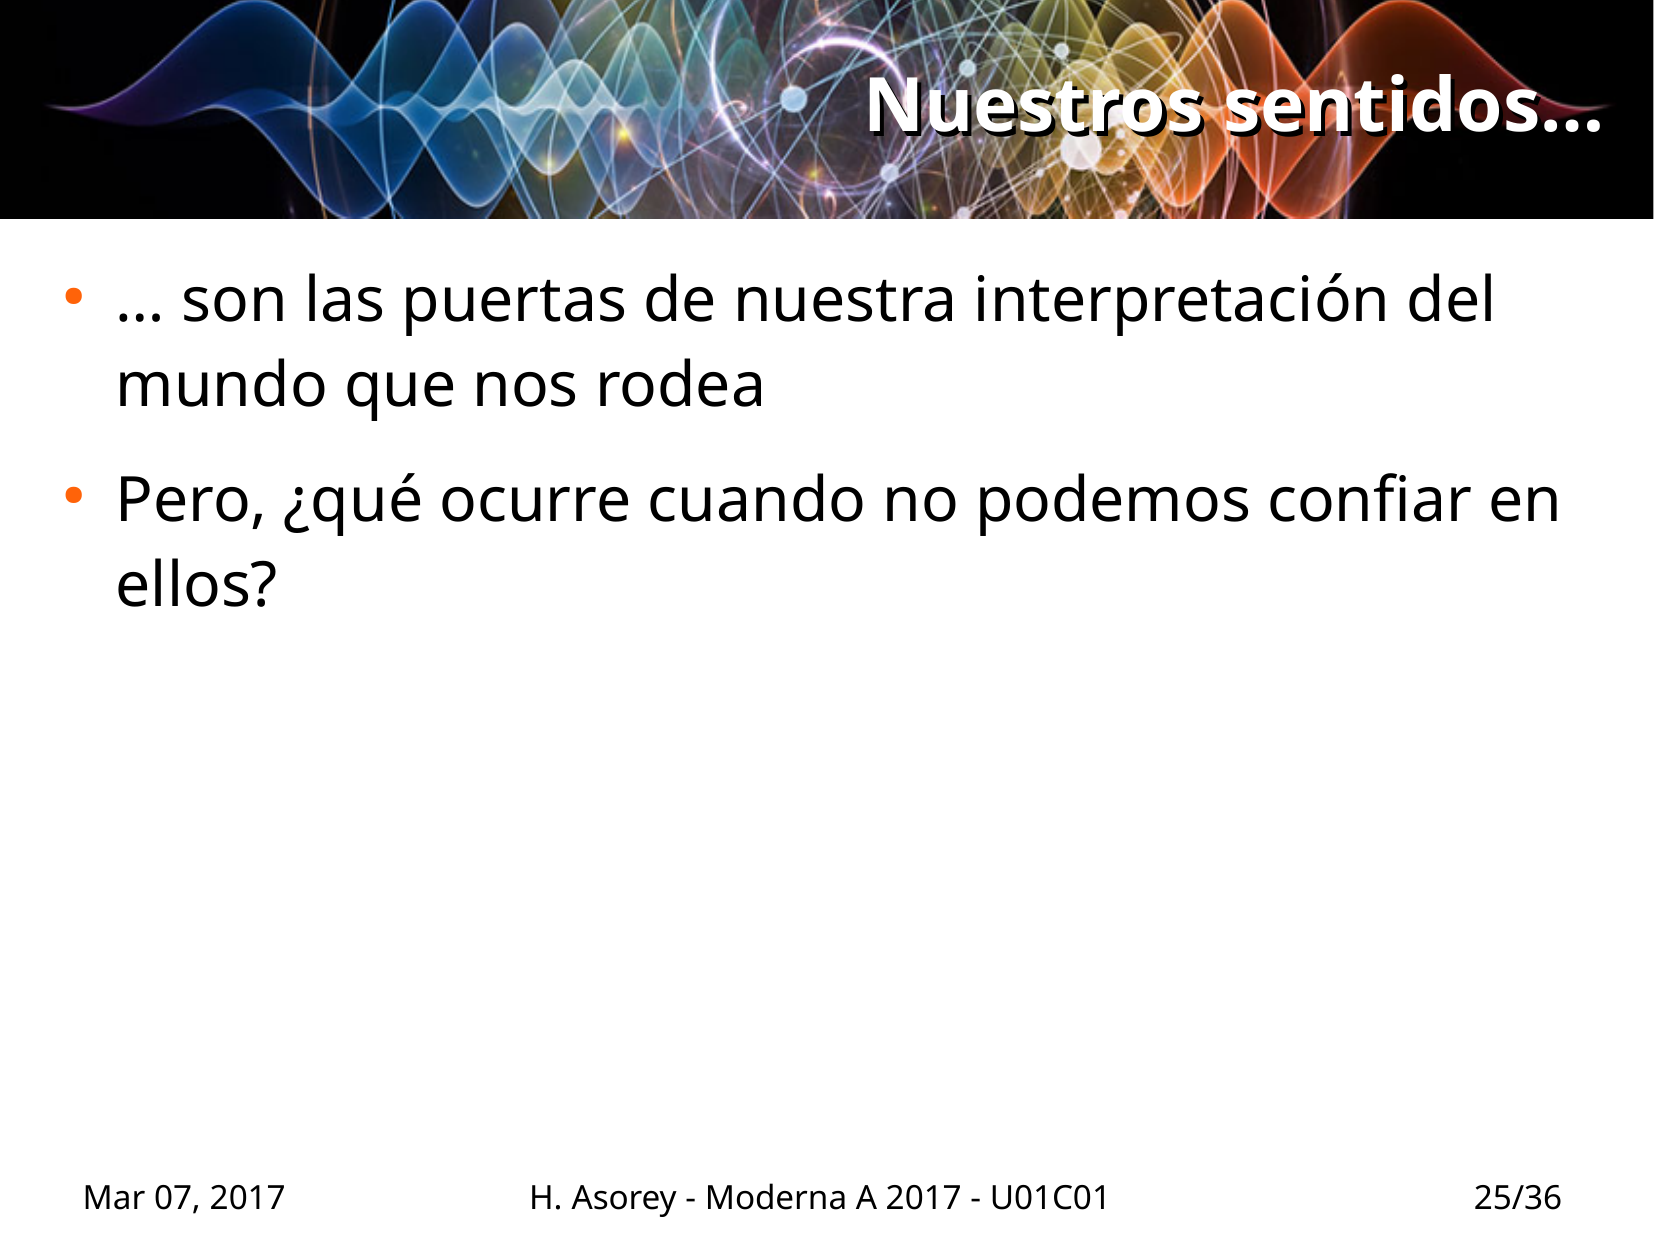

# Nuestros sentidos…
… son las puertas de nuestra interpretación del mundo que nos rodea
Pero, ¿qué ocurre cuando no podemos confiar en ellos?
Mar 07, 2017
H. Asorey - Moderna A 2017 - U01C01
25